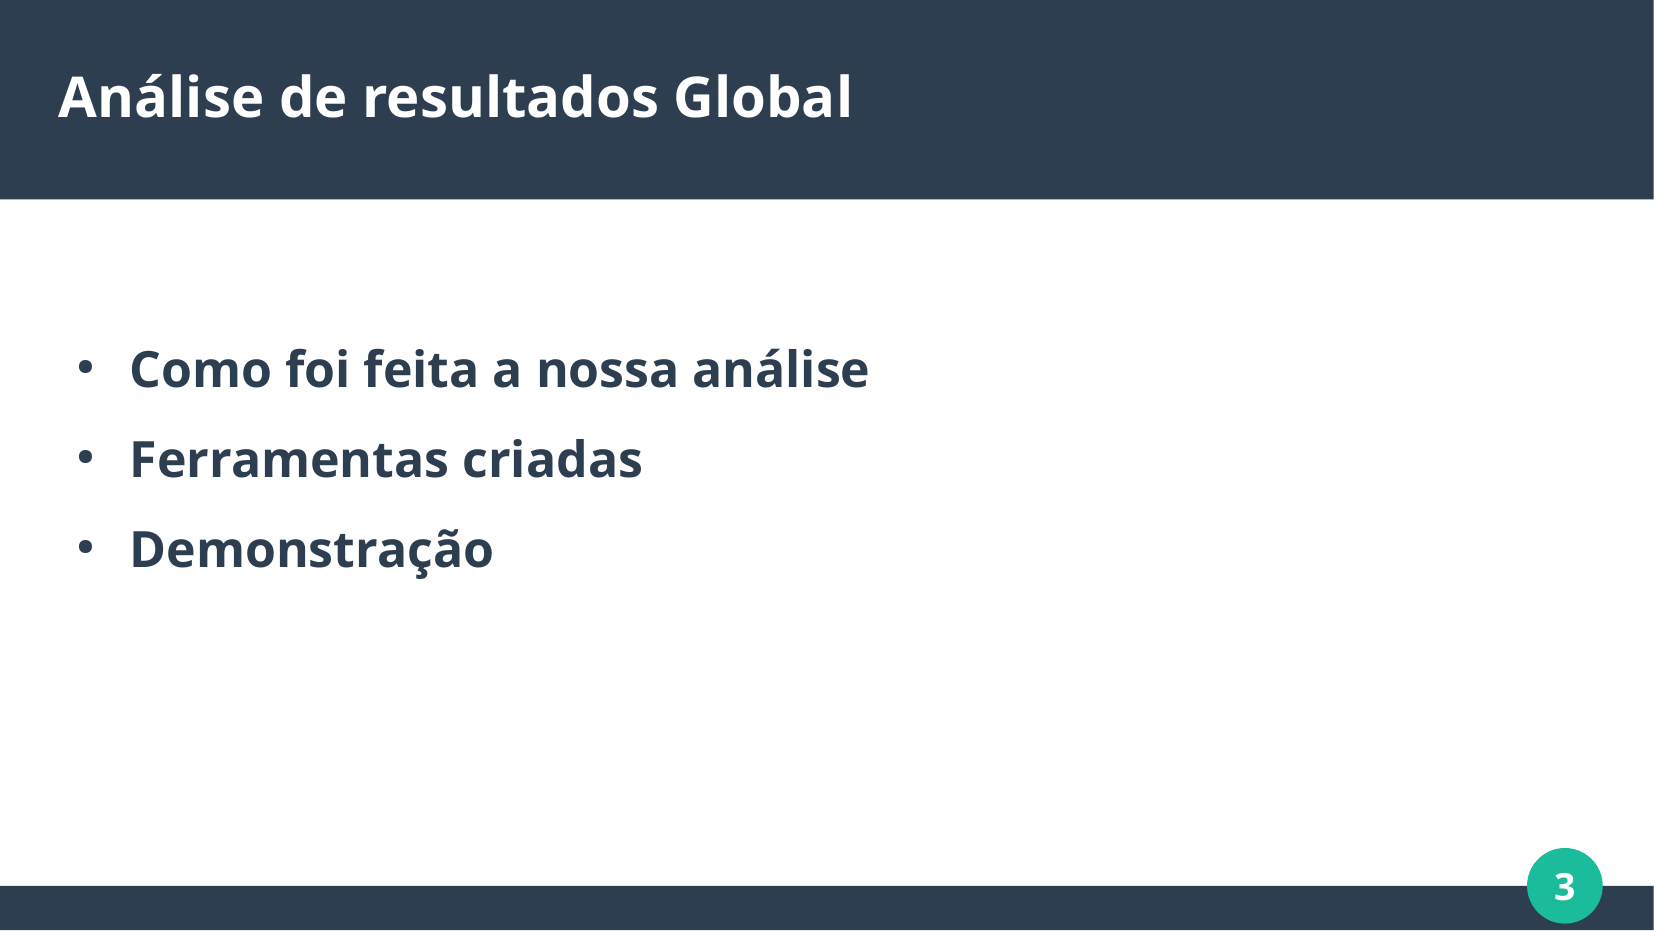

# Análise de resultados Global
Como foi feita a nossa análise
Ferramentas criadas
Demonstração